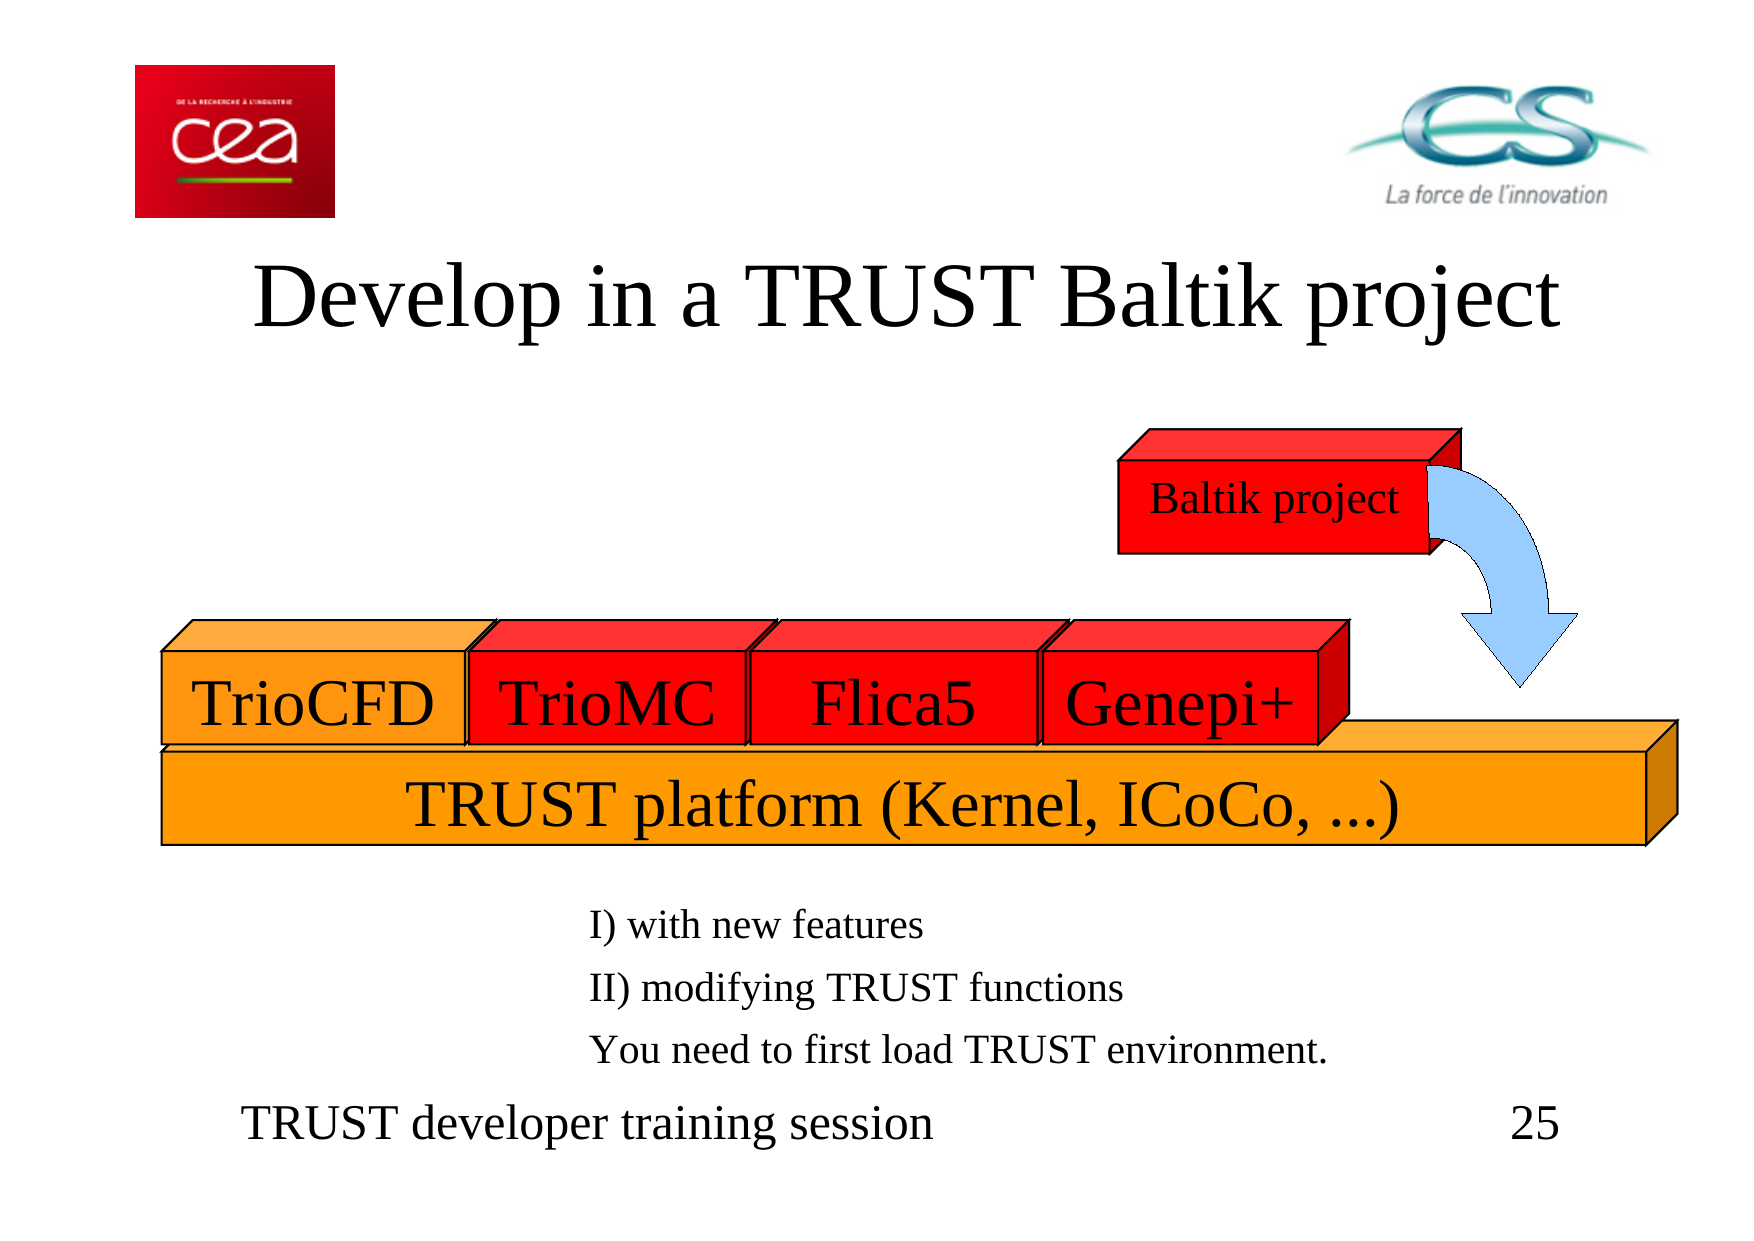

# Develop in a TRUST Baltik project
Baltik project
TrioCFD
TrioMC
Flica5
Genepi+
TRUST platform (Kernel, ICoCo, ...)
I) with new features
II) modifying TRUST functions
You need to first load TRUST environment.
TRUST developer training session
25